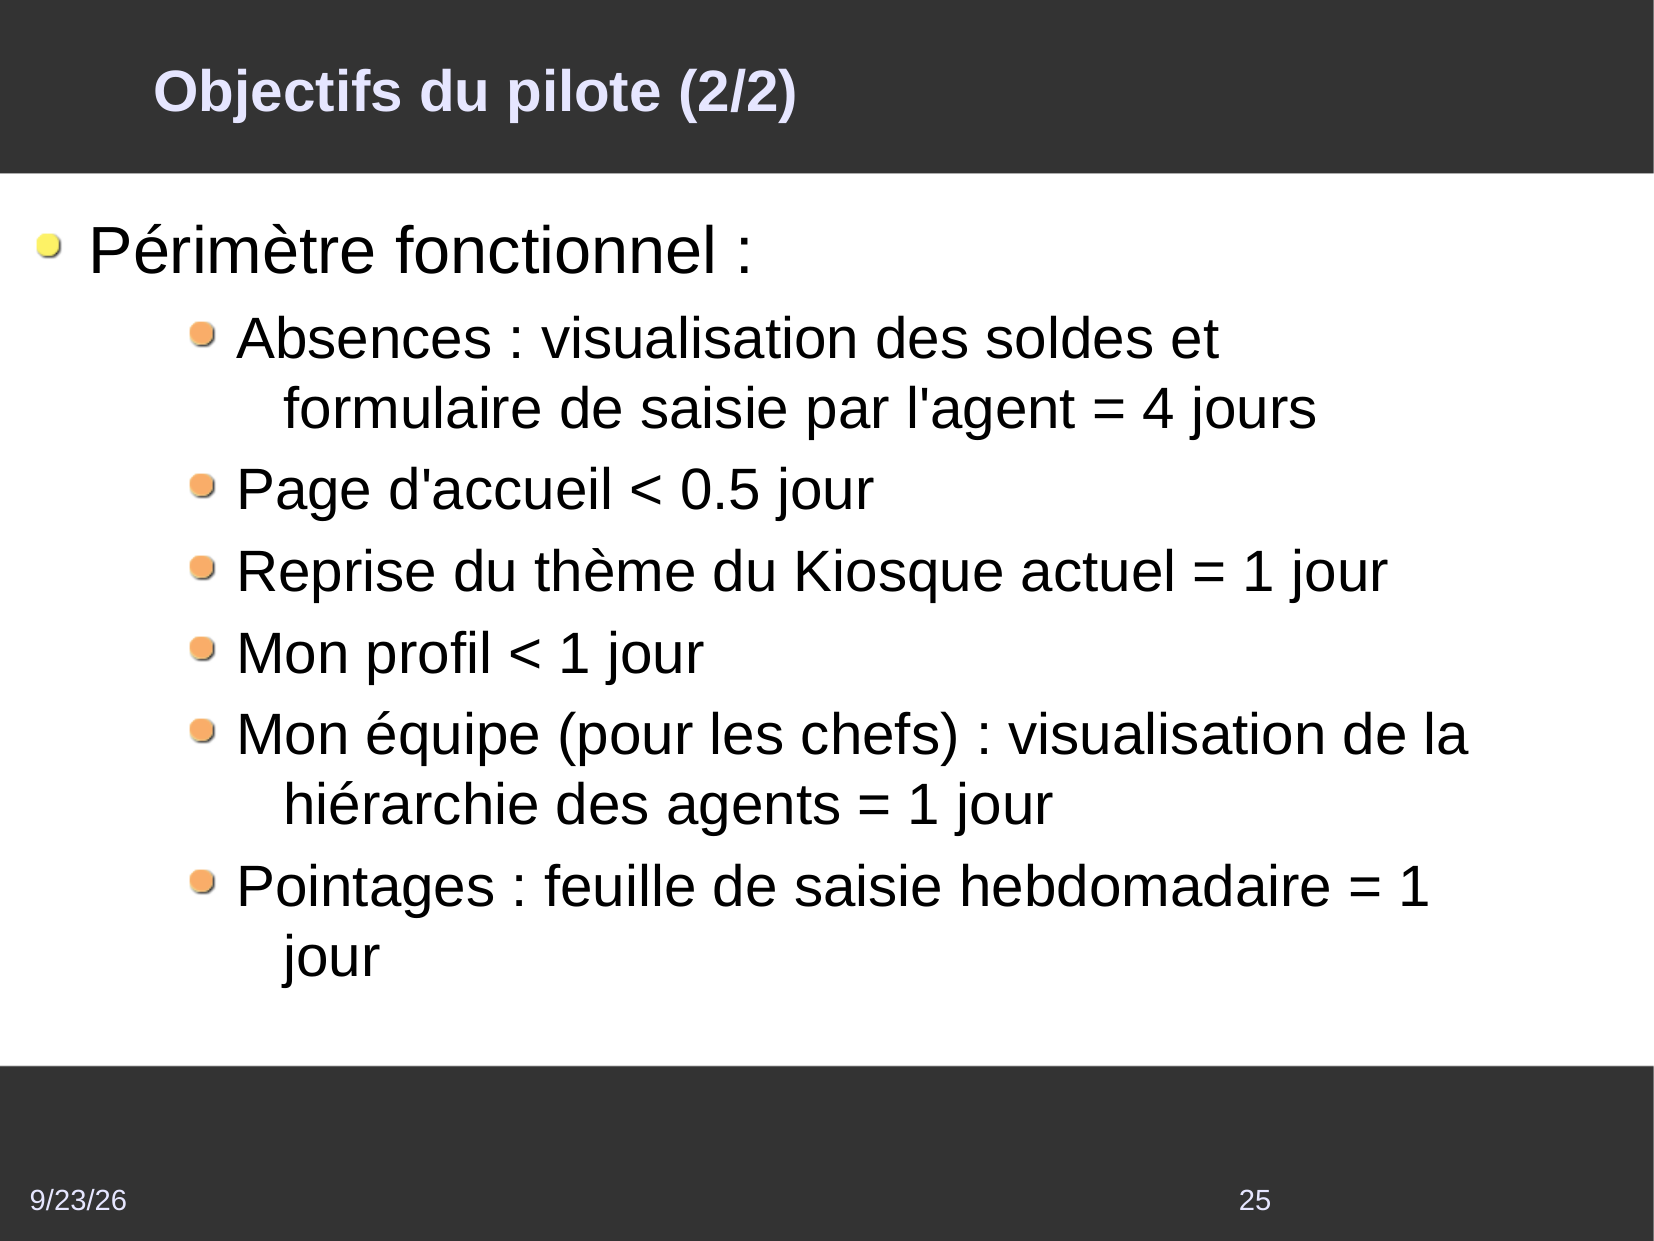

# Objectifs du pilote (2/2)
Périmètre fonctionnel :
Absences : visualisation des soldes et formulaire de saisie par l'agent = 4 jours
Page d'accueil < 0.5 jour
Reprise du thème du Kiosque actuel = 1 jour
Mon profil < 1 jour
Mon équipe (pour les chefs) : visualisation de la hiérarchie des agents = 1 jour
Pointages : feuille de saisie hebdomadaire = 1 jour